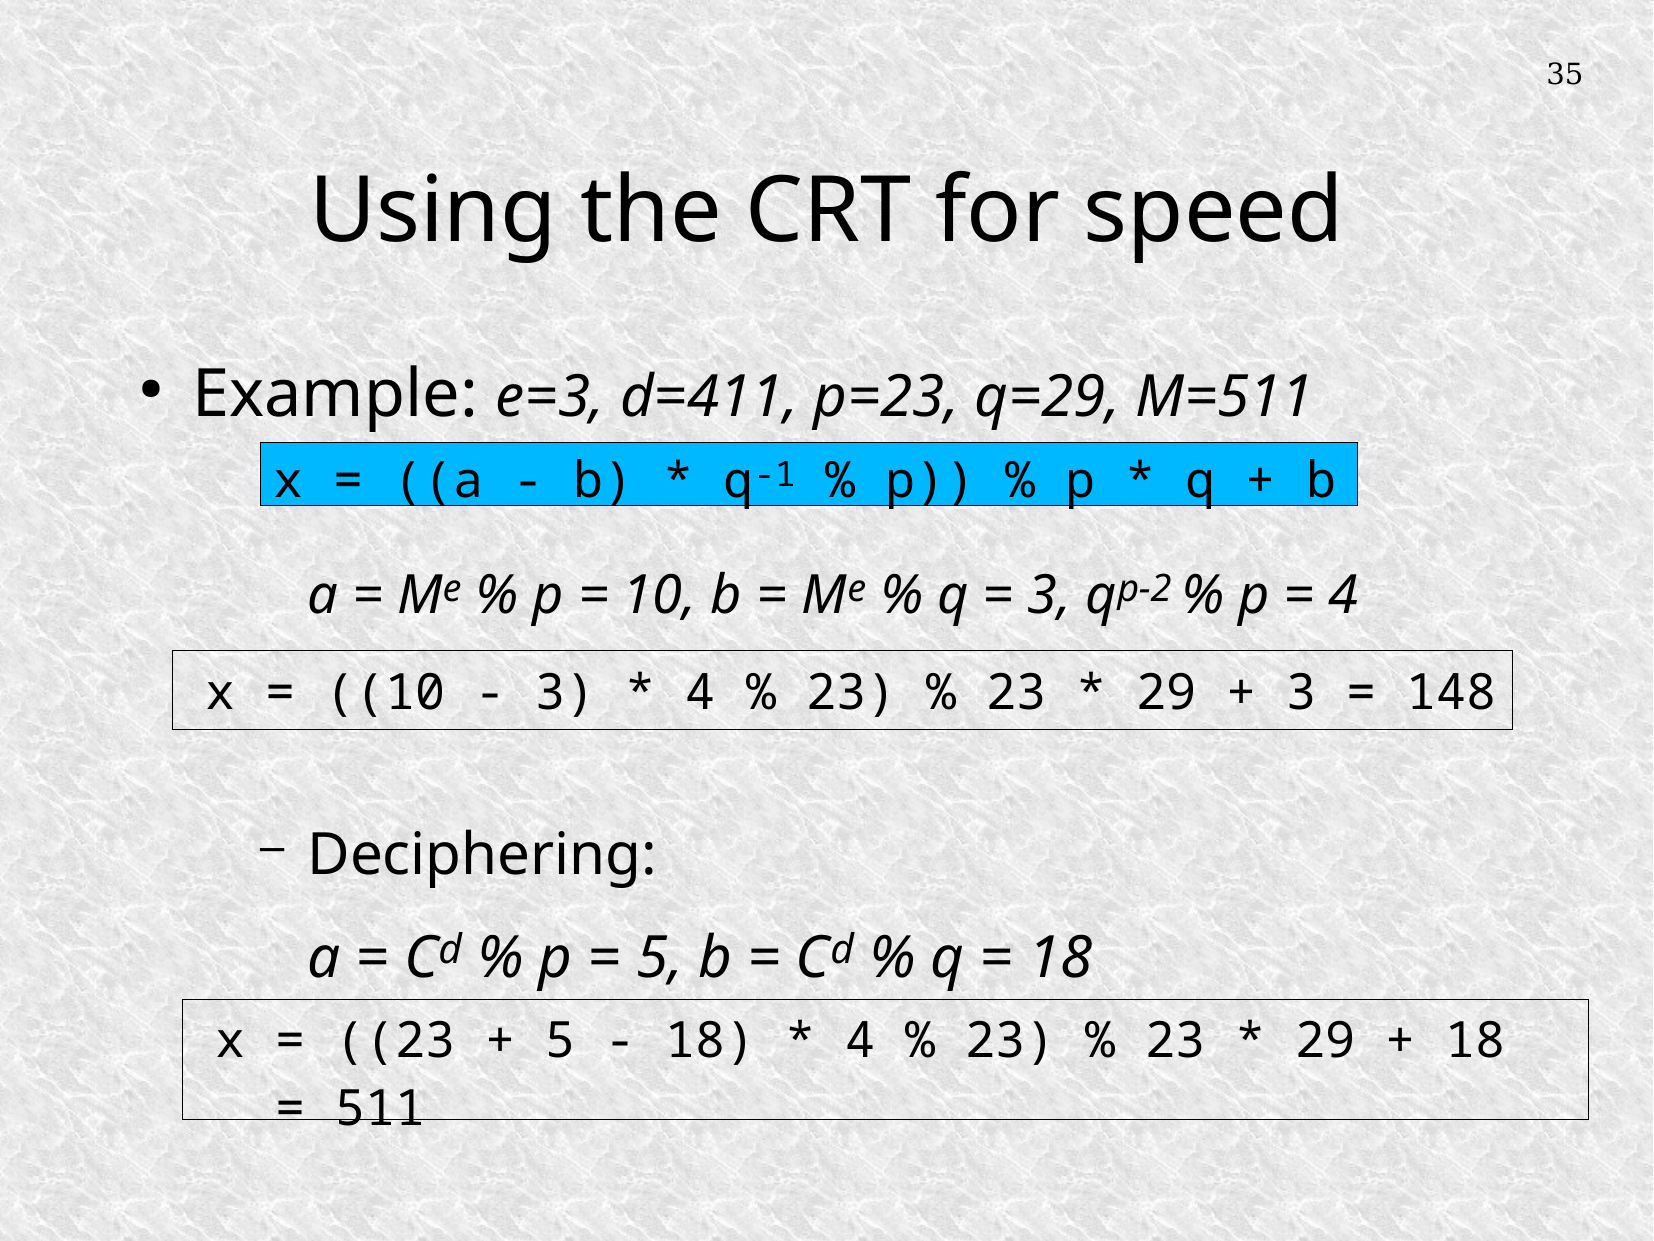

35
# Using the CRT for speed
Example: e=3, d=411, p=23, q=29, M=511
a = Me % p = 10, b = Me % q = 3, qp-2 % p = 4
Deciphering:
a = Cd % p = 5, b = Cd % q = 18
x = ((a - b) * q-1 % p)) % p * q + b
x = ((10 - 3) * 4 % 23) % 23 * 29 + 3 = 148
x = ((23 + 5 - 18) * 4 % 23) % 23 * 29 + 18
 = 511